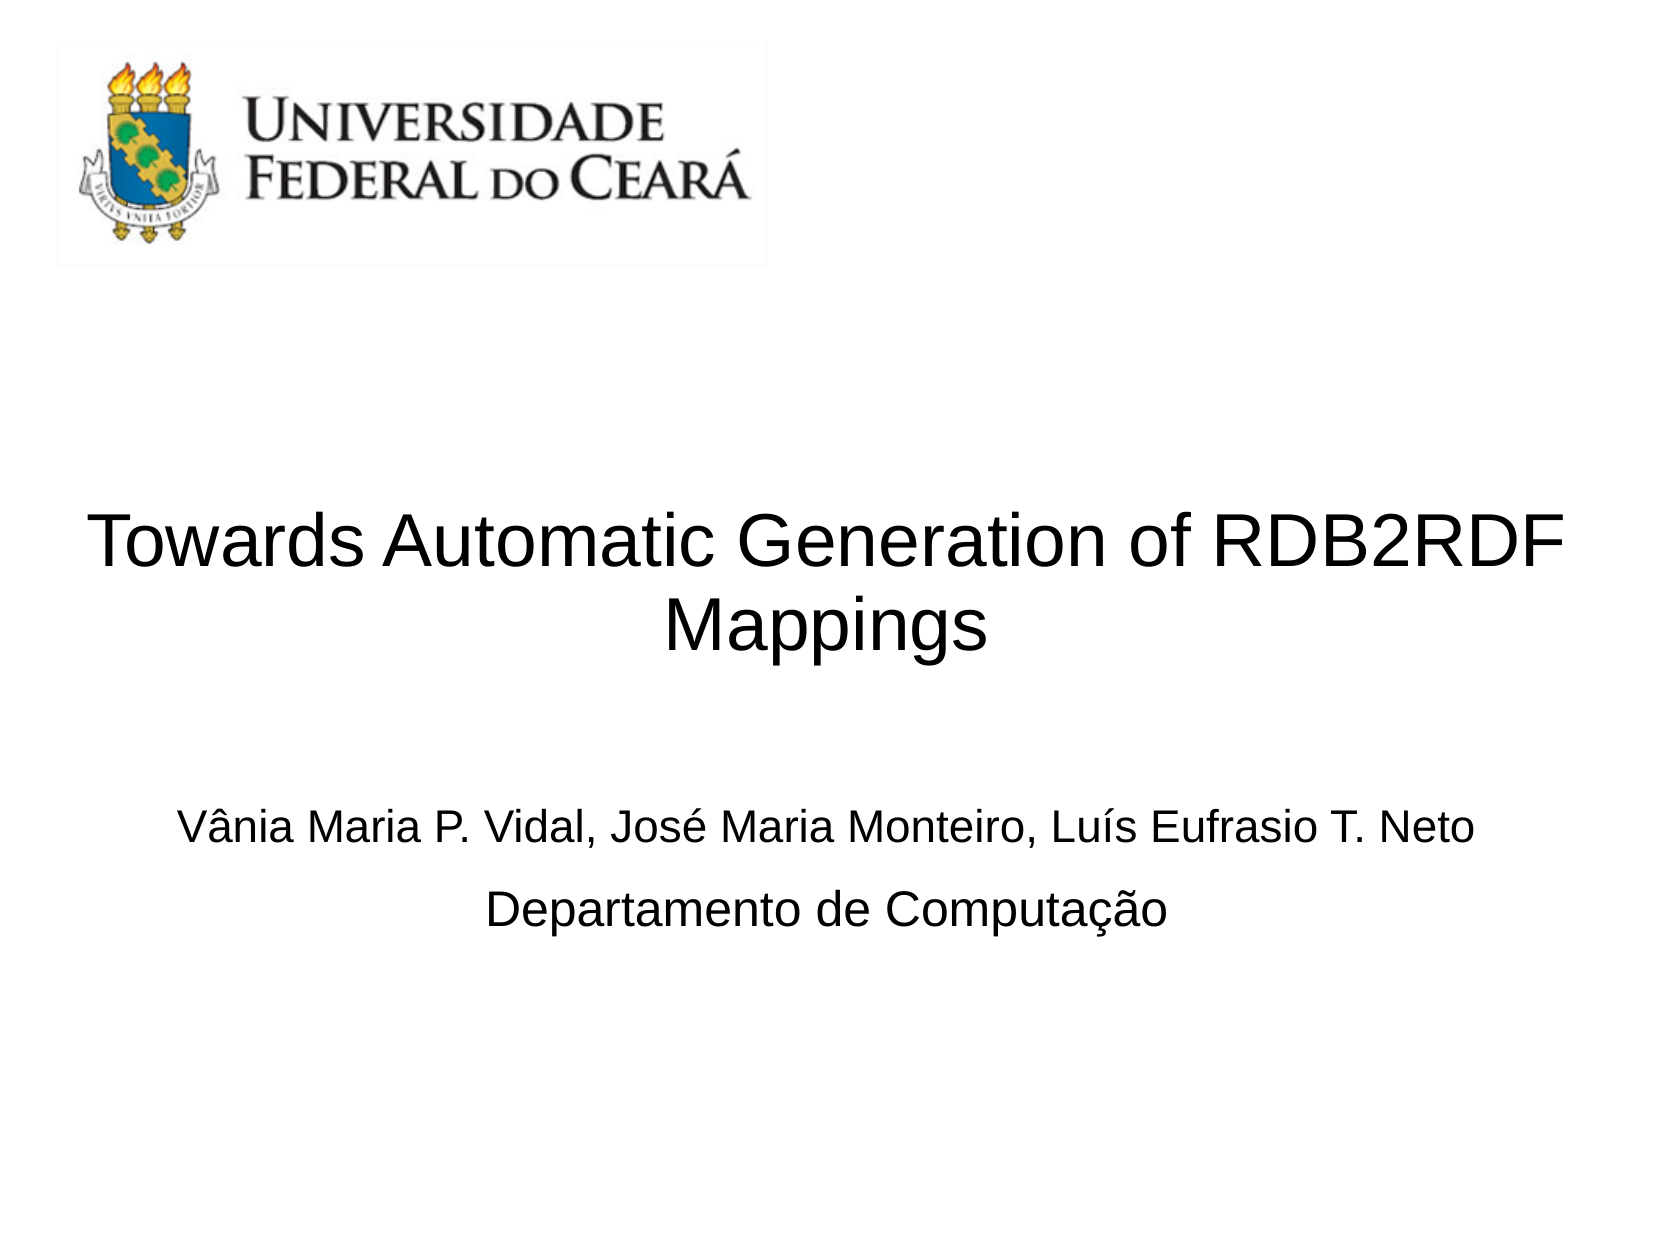

# Towards Automatic Generation of RDB2RDF Mappings
Vânia Maria P. Vidal, José Maria Monteiro, Luís Eufrasio T. Neto
Departamento de Computação